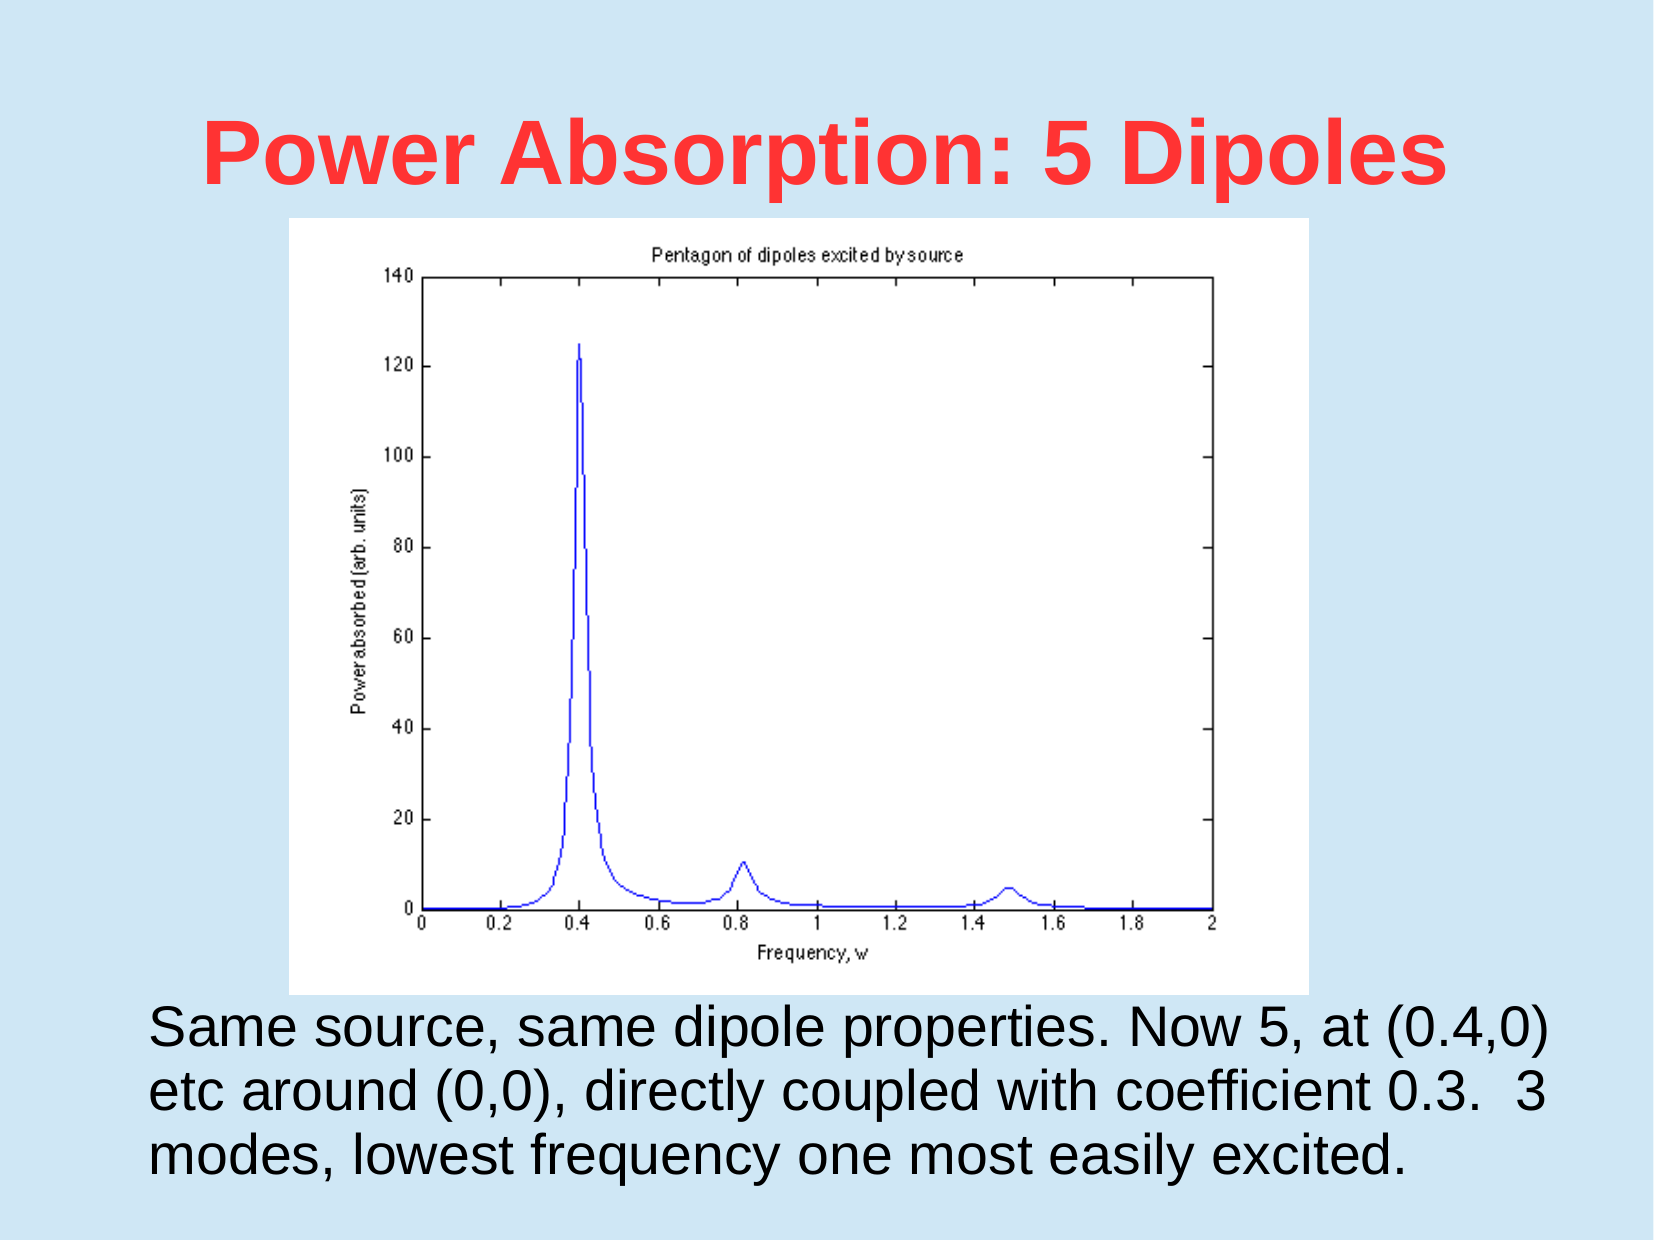

# Power Absorption: 5 Dipoles
Same source, same dipole properties. Now 5, at (0.4,0) etc around (0,0), directly coupled with coefficient 0.3. 3 modes, lowest frequency one most easily excited.